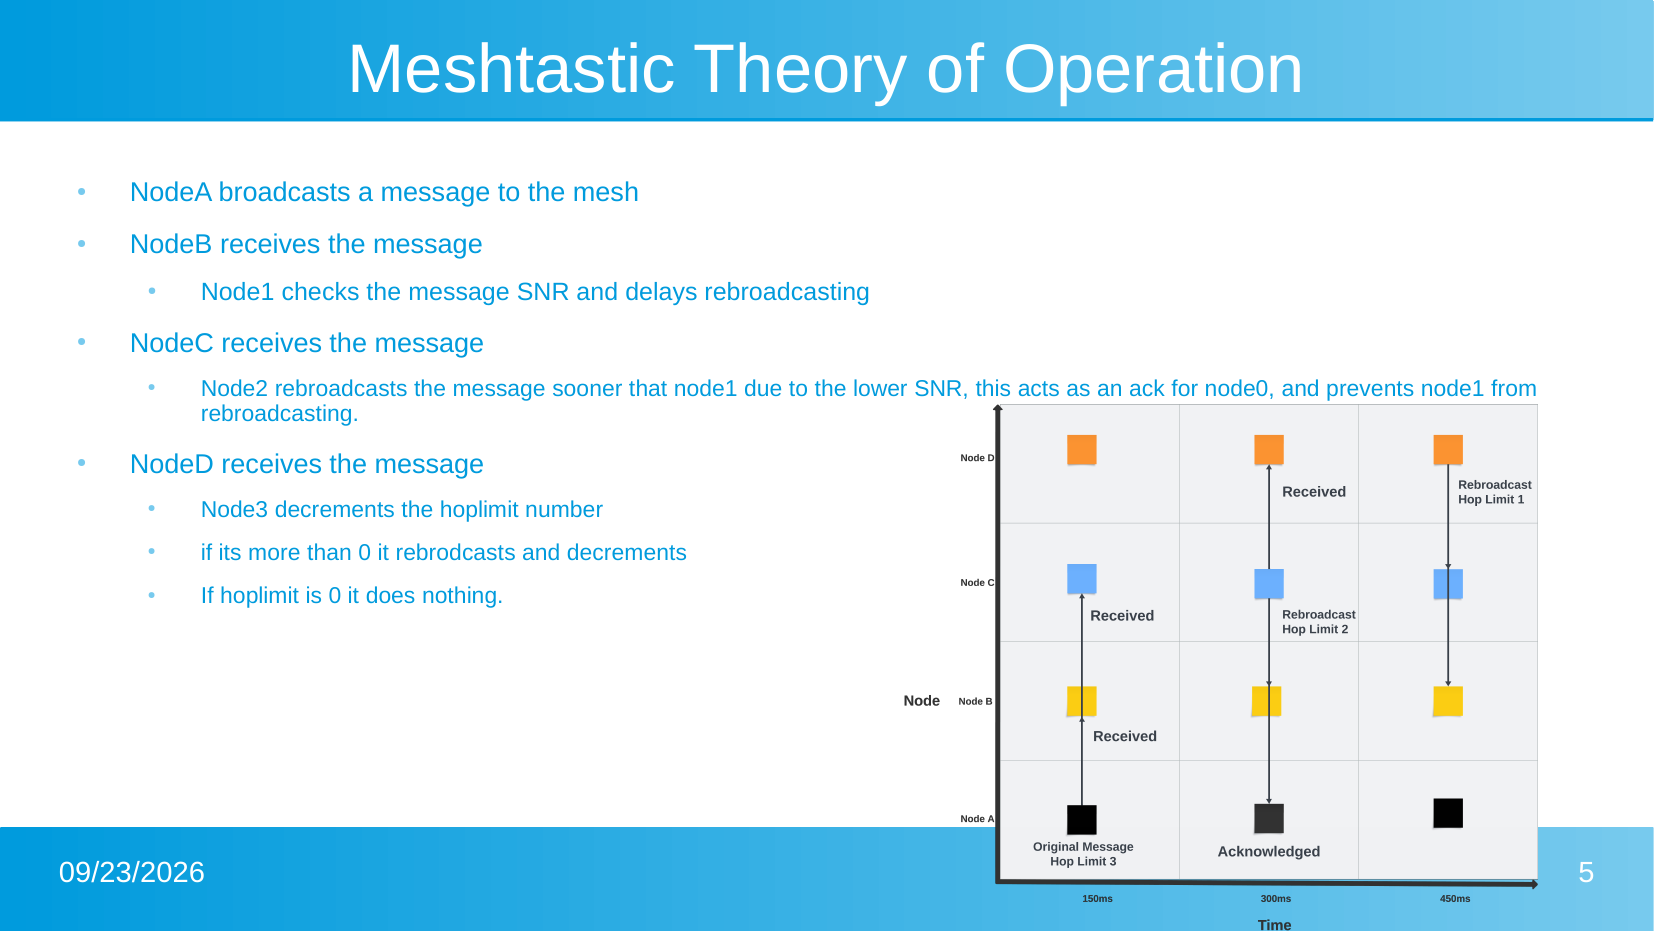

# Meshtastic Theory of Operation
NodeA broadcasts a message to the mesh
NodeB receives the message
Node1 checks the message SNR and delays rebroadcasting
NodeC receives the message
Node2 rebroadcasts the message sooner that node1 due to the lower SNR, this acts as an ack for node0, and prevents node1 from rebroadcasting.
NodeD receives the message
Node3 decrements the hoplimit number
if its more than 0 it rebrodcasts and decrements
If hoplimit is 0 it does nothing.
5